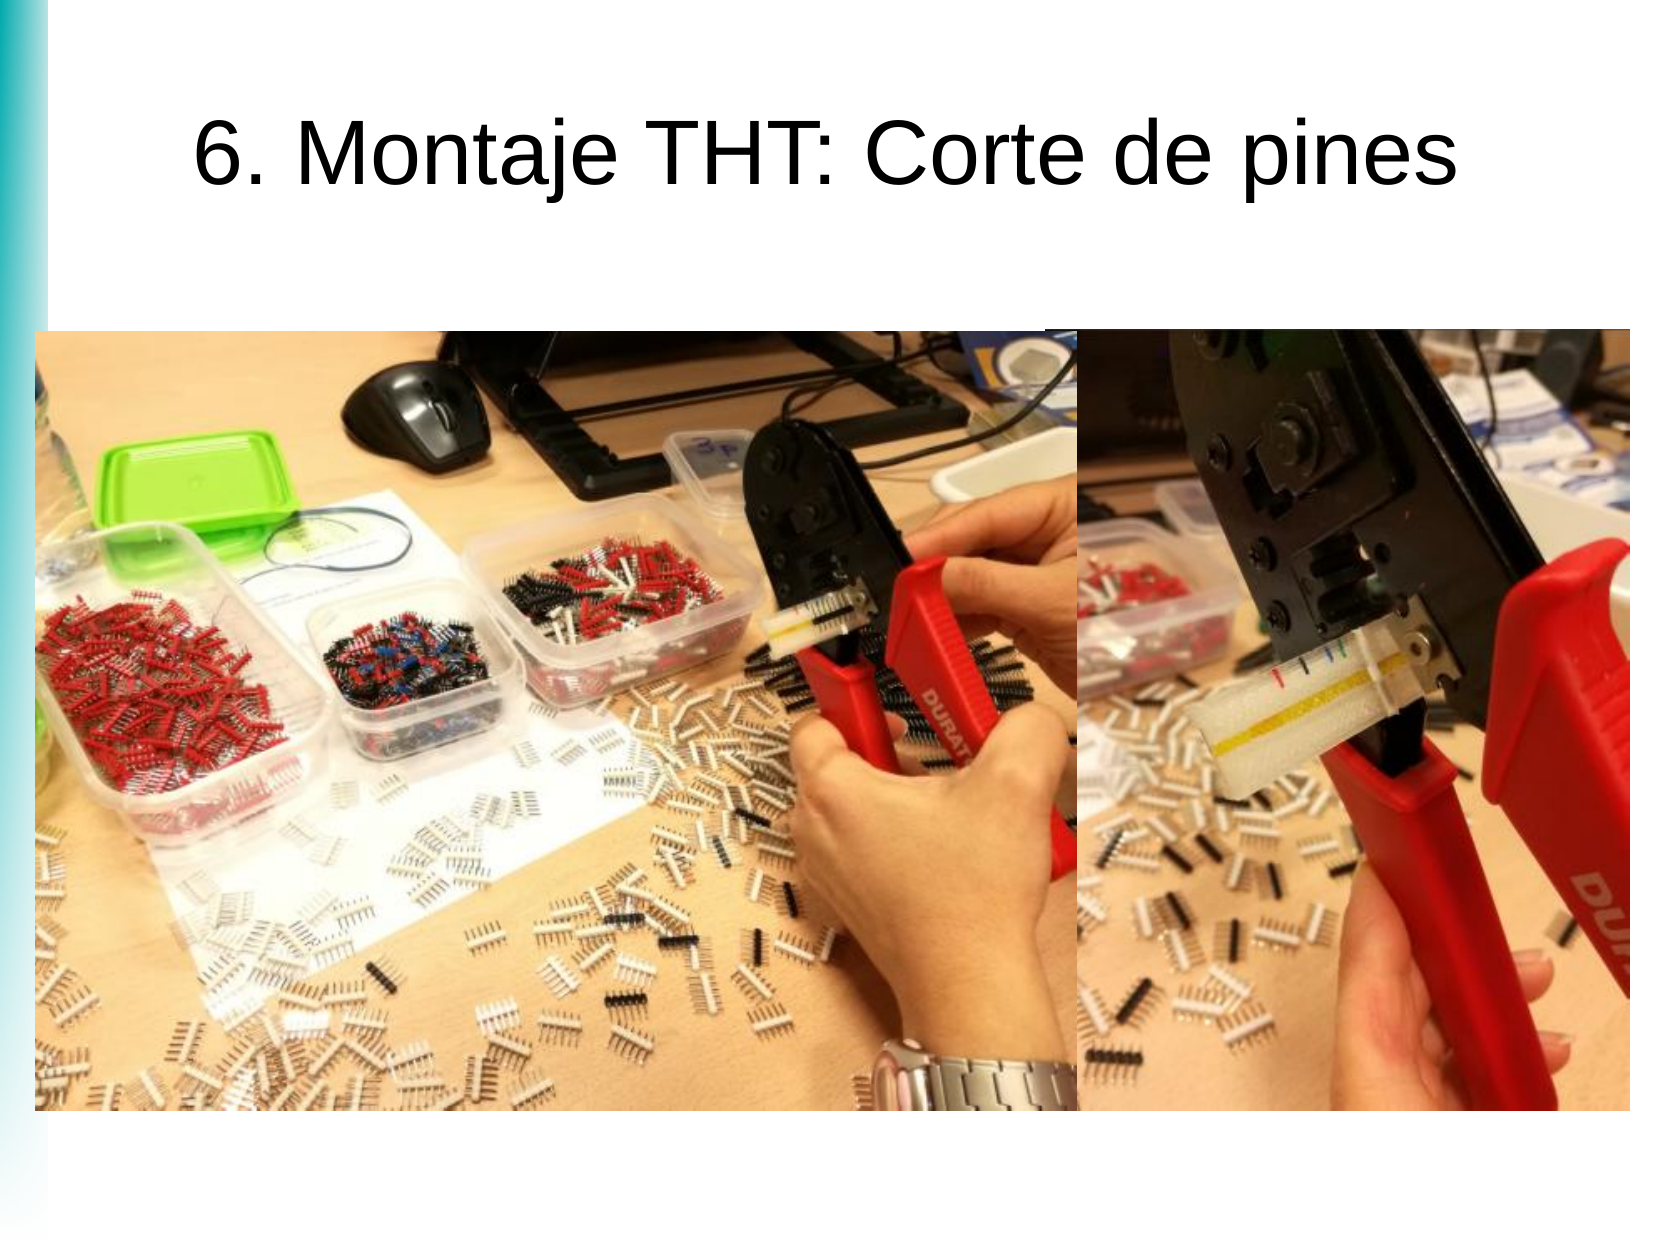

# 6. Montaje THT: Corte de pines